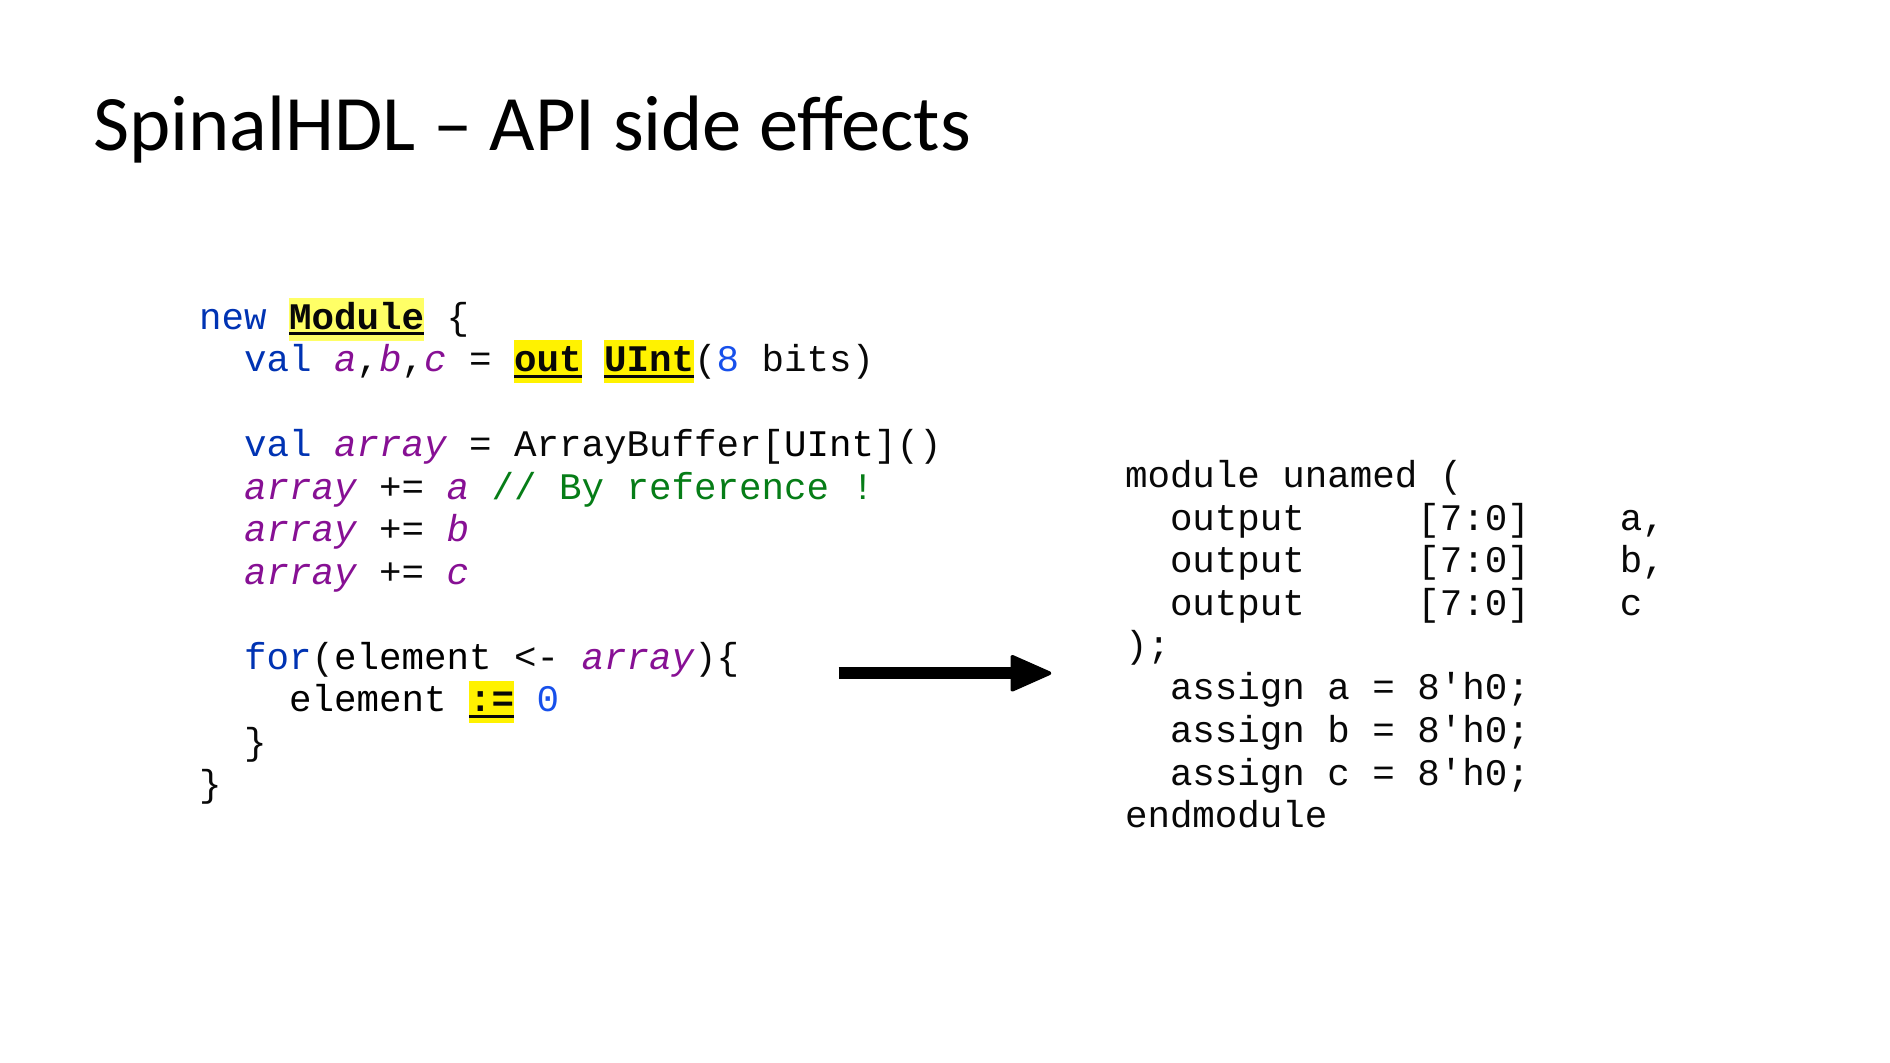

# SpinalHDL – API side effects
 new Module {
 val a,b,c = out UInt(8 bits)
 val array = ArrayBuffer[UInt]()
 array += a // By reference !
 array += b
 array += c
 for(element <- array){
 element := 0
 }
 }
module unamed (
 output [7:0] a,
 output [7:0] b,
 output [7:0] c
);
 assign a = 8'h0;
 assign b = 8'h0;
 assign c = 8'h0;
endmodule